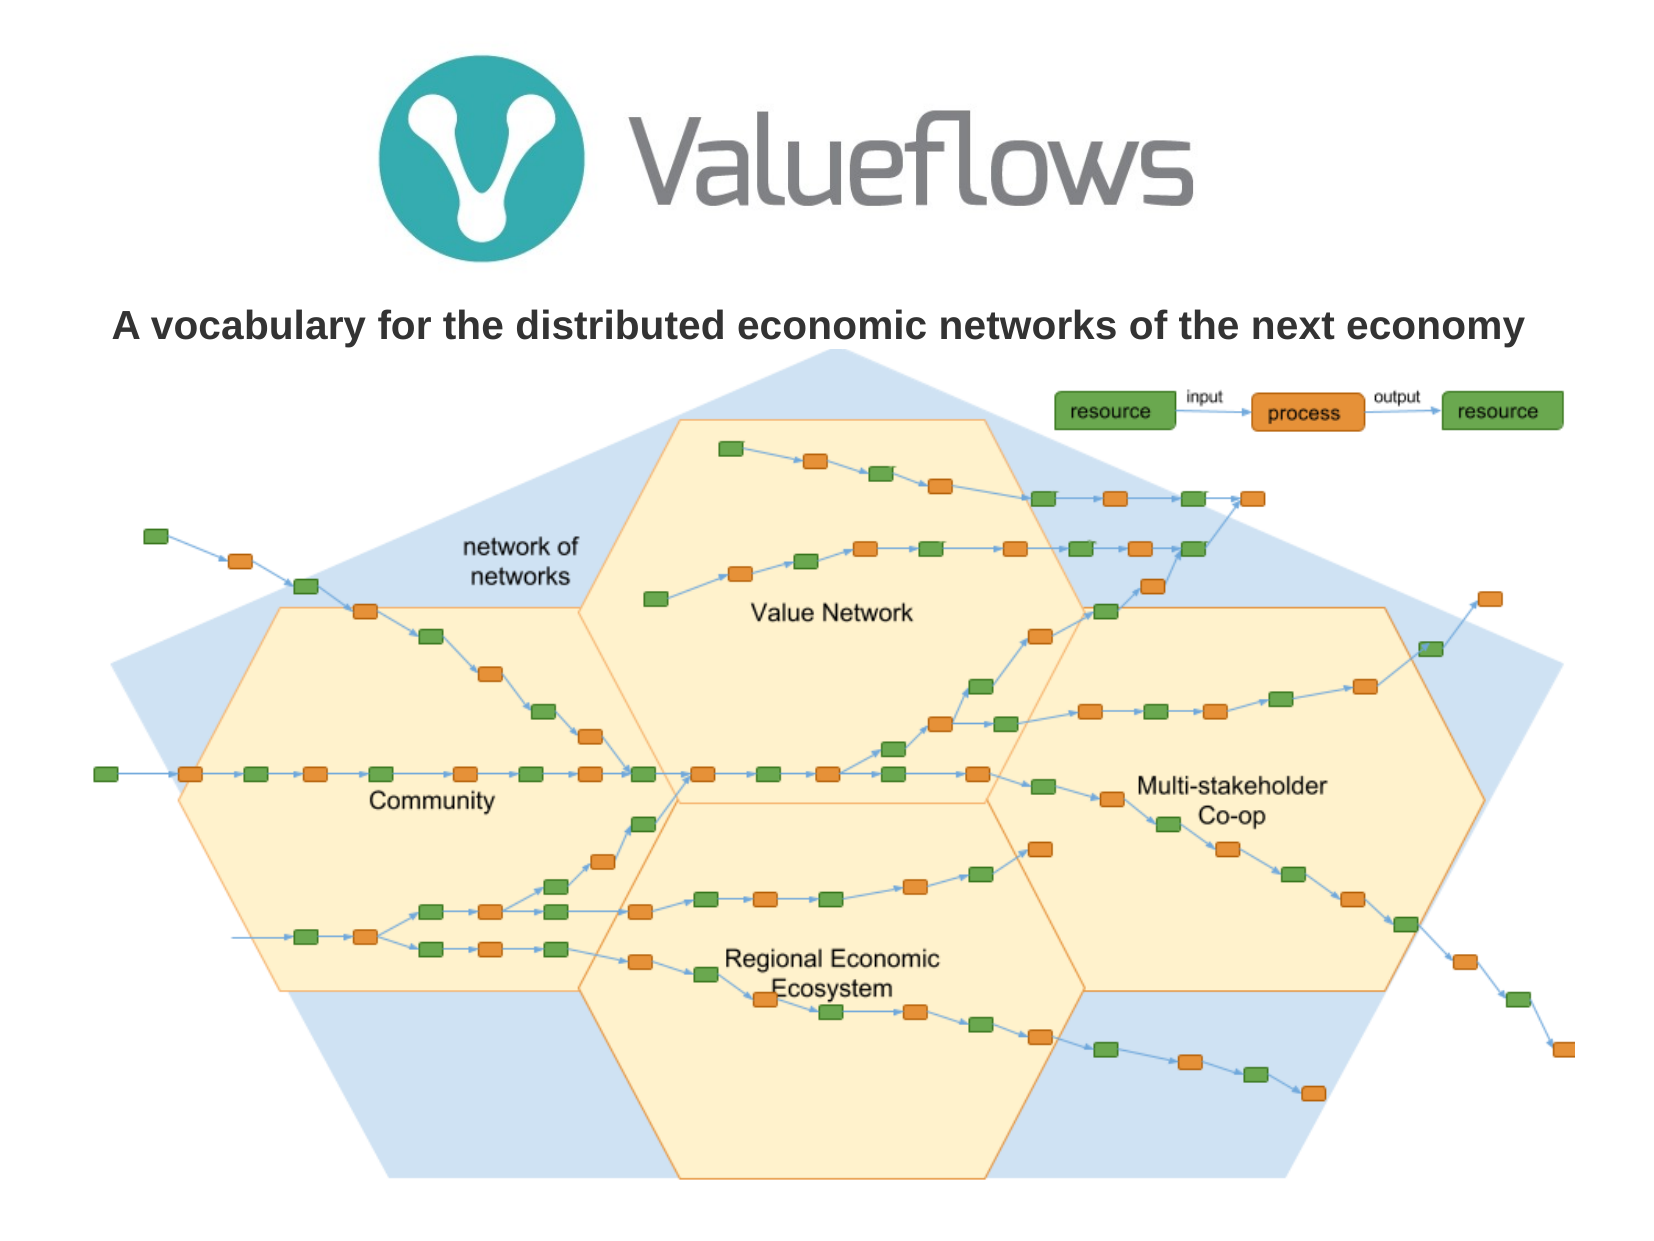

A vocabulary for the distributed economic networks of the next economy